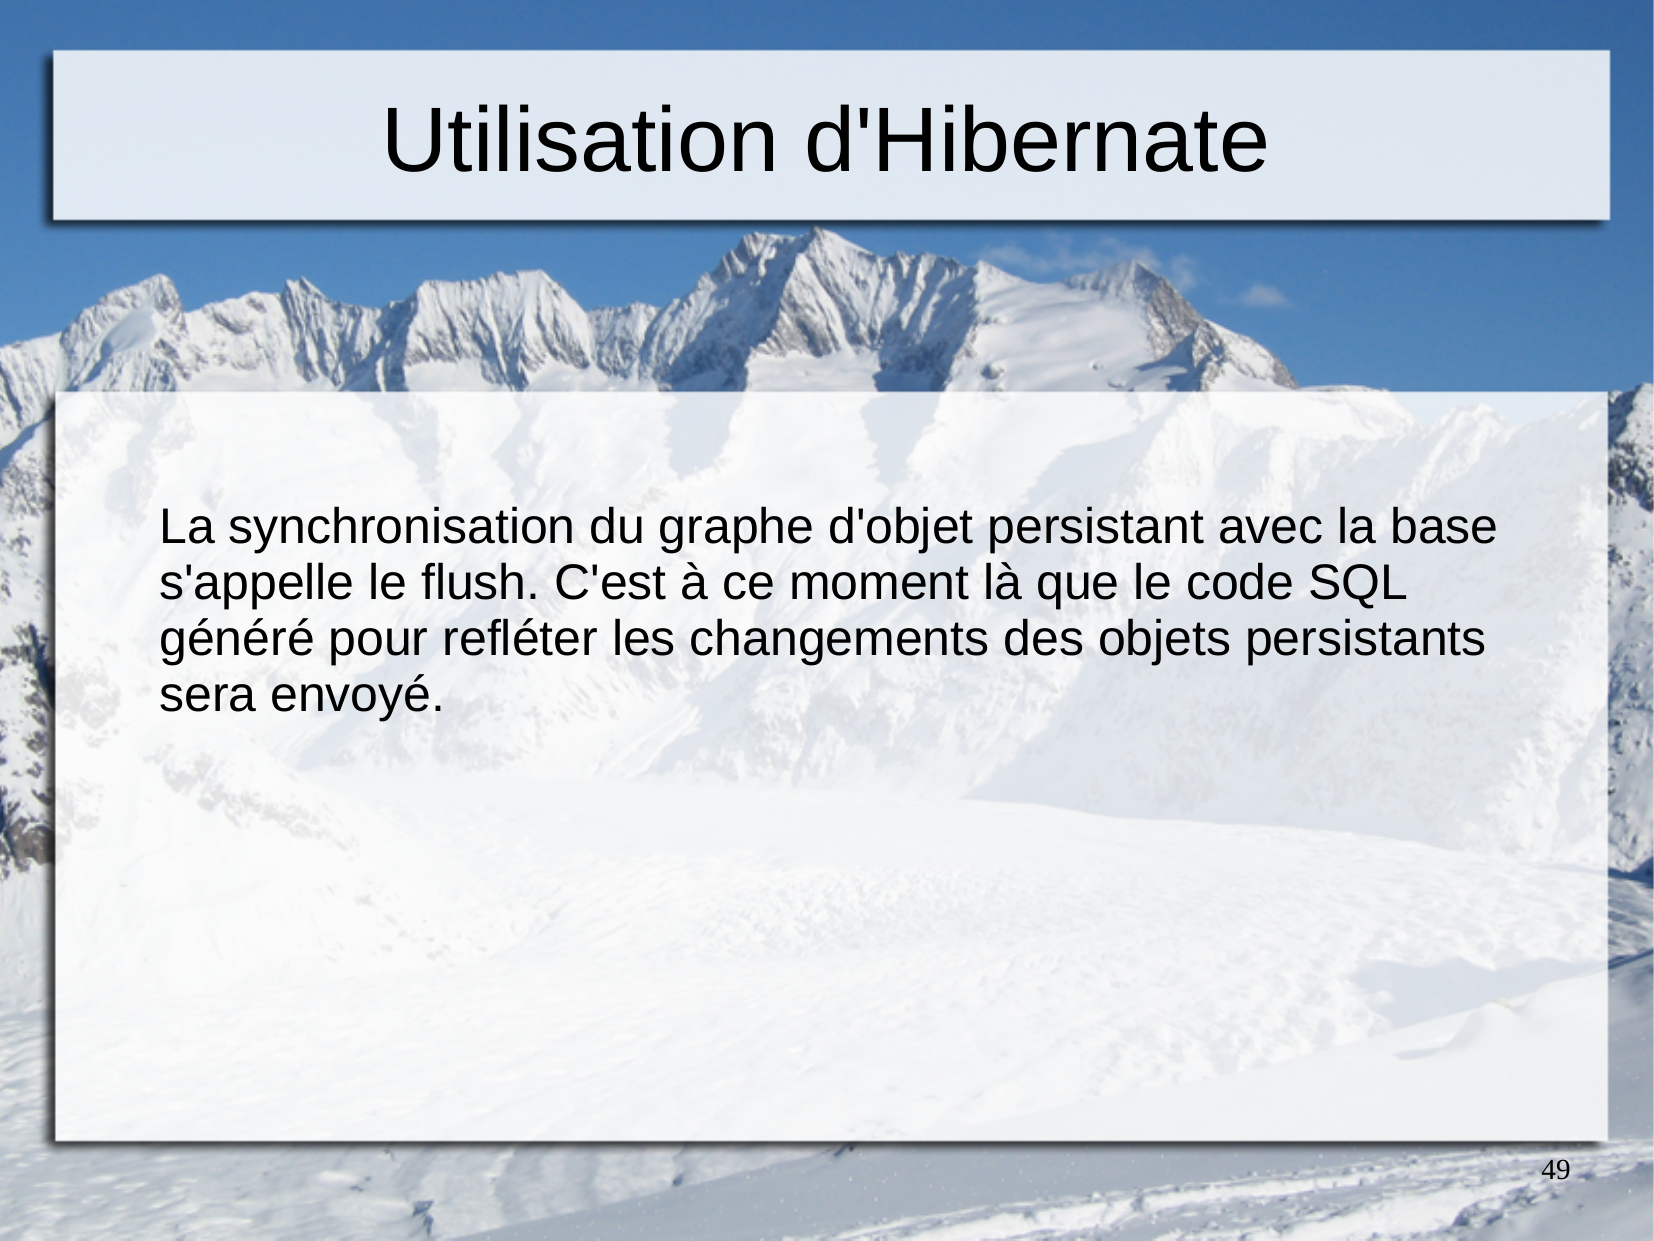

# Utilisation d'Hibernate
La synchronisation du graphe d'objet persistant avec la base s'appelle le flush. C'est à ce moment là que le code SQL généré pour refléter les changements des objets persistants sera envoyé.
49